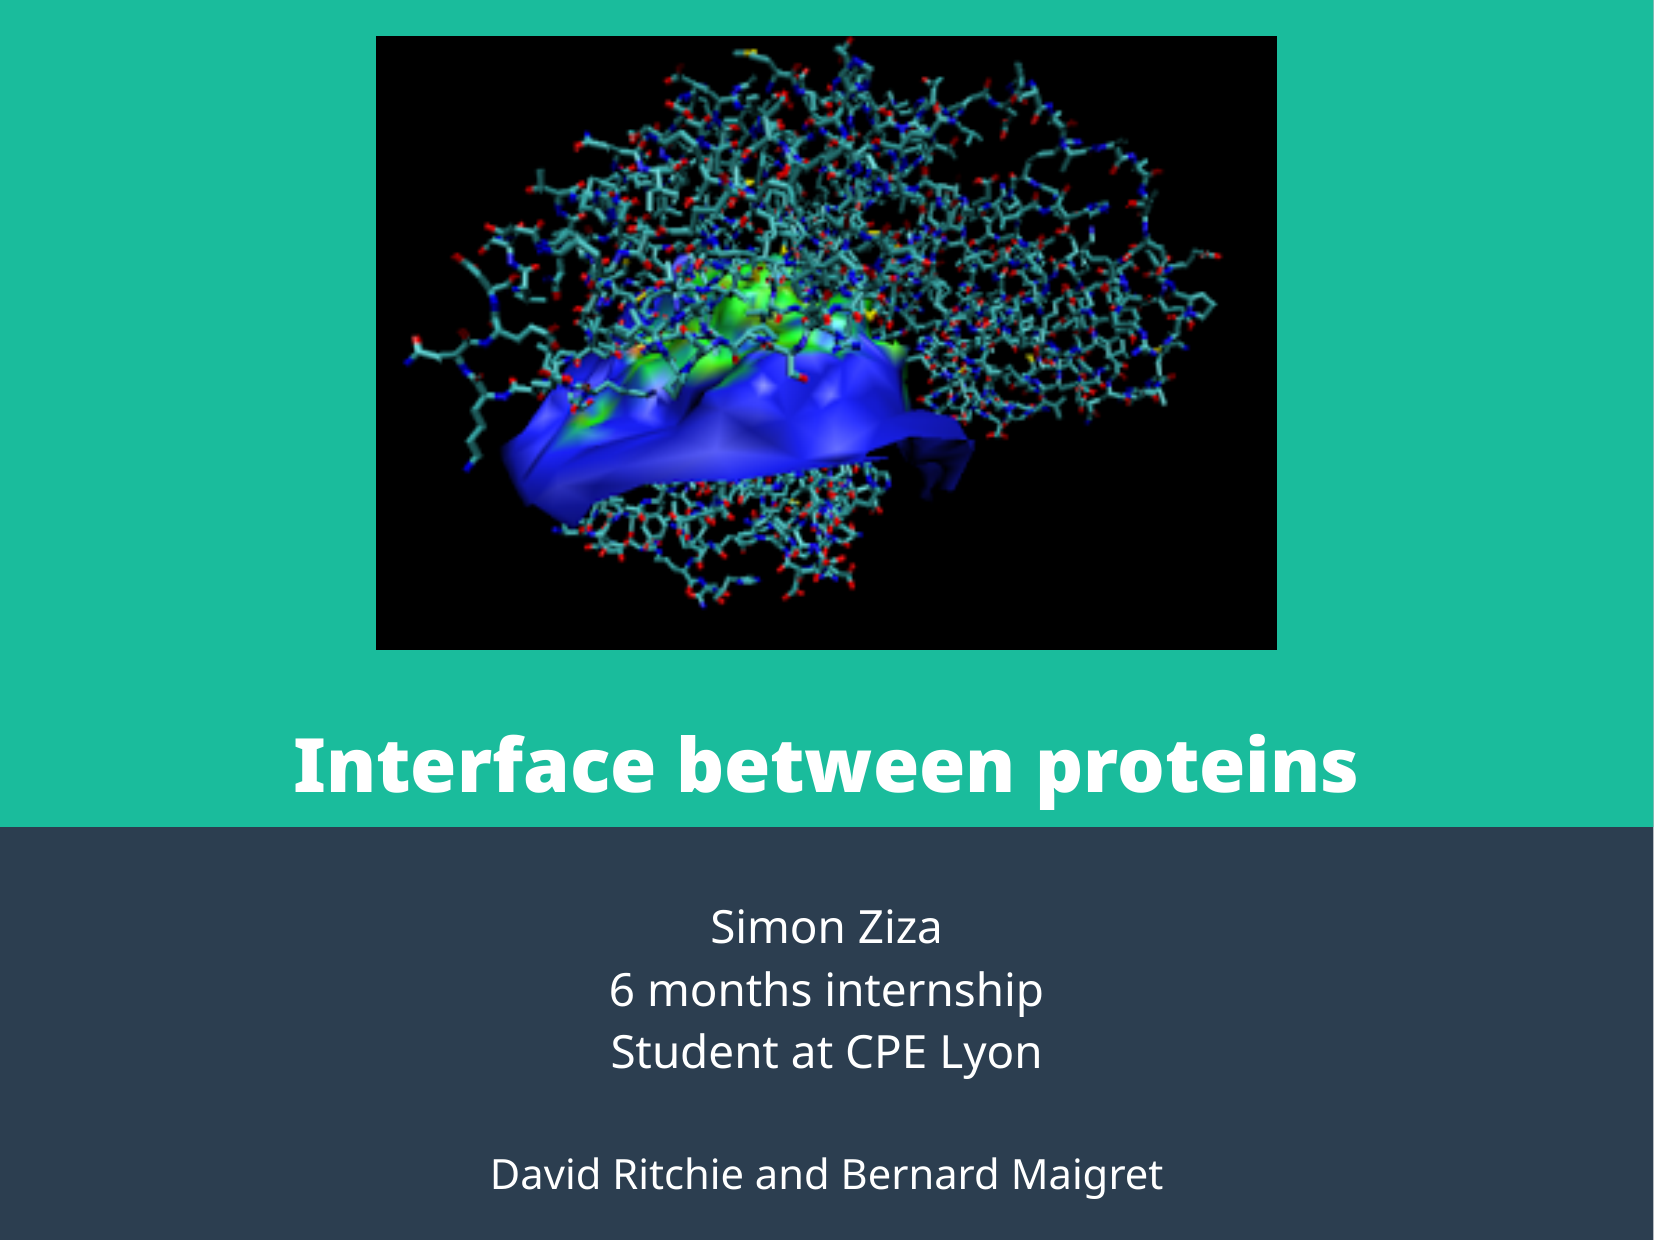

# Interface between proteins
Simon Ziza
6 months internship
Student at CPE Lyon
David Ritchie and Bernard Maigret